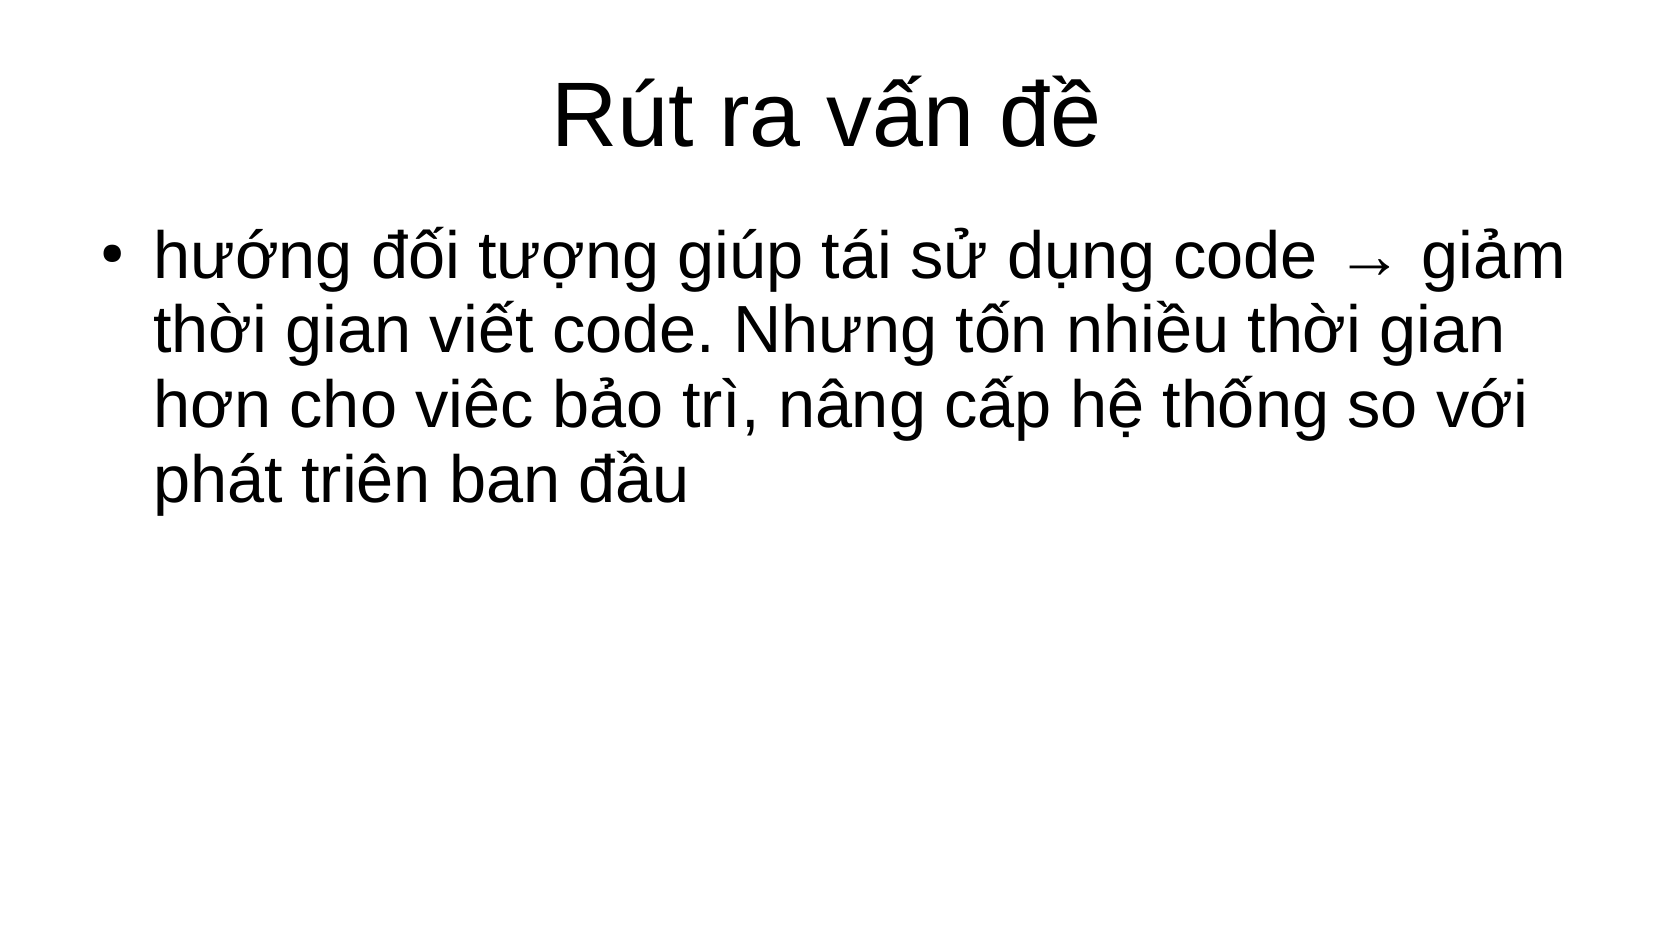

# Rút ra vấn đề
hướng đối tượng giúp tái sử dụng code → giảm thời gian viết code. Nhưng tốn nhiều thời gian hơn cho viêc bảo trì, nâng cấp hệ thống so với phát triên ban đầu